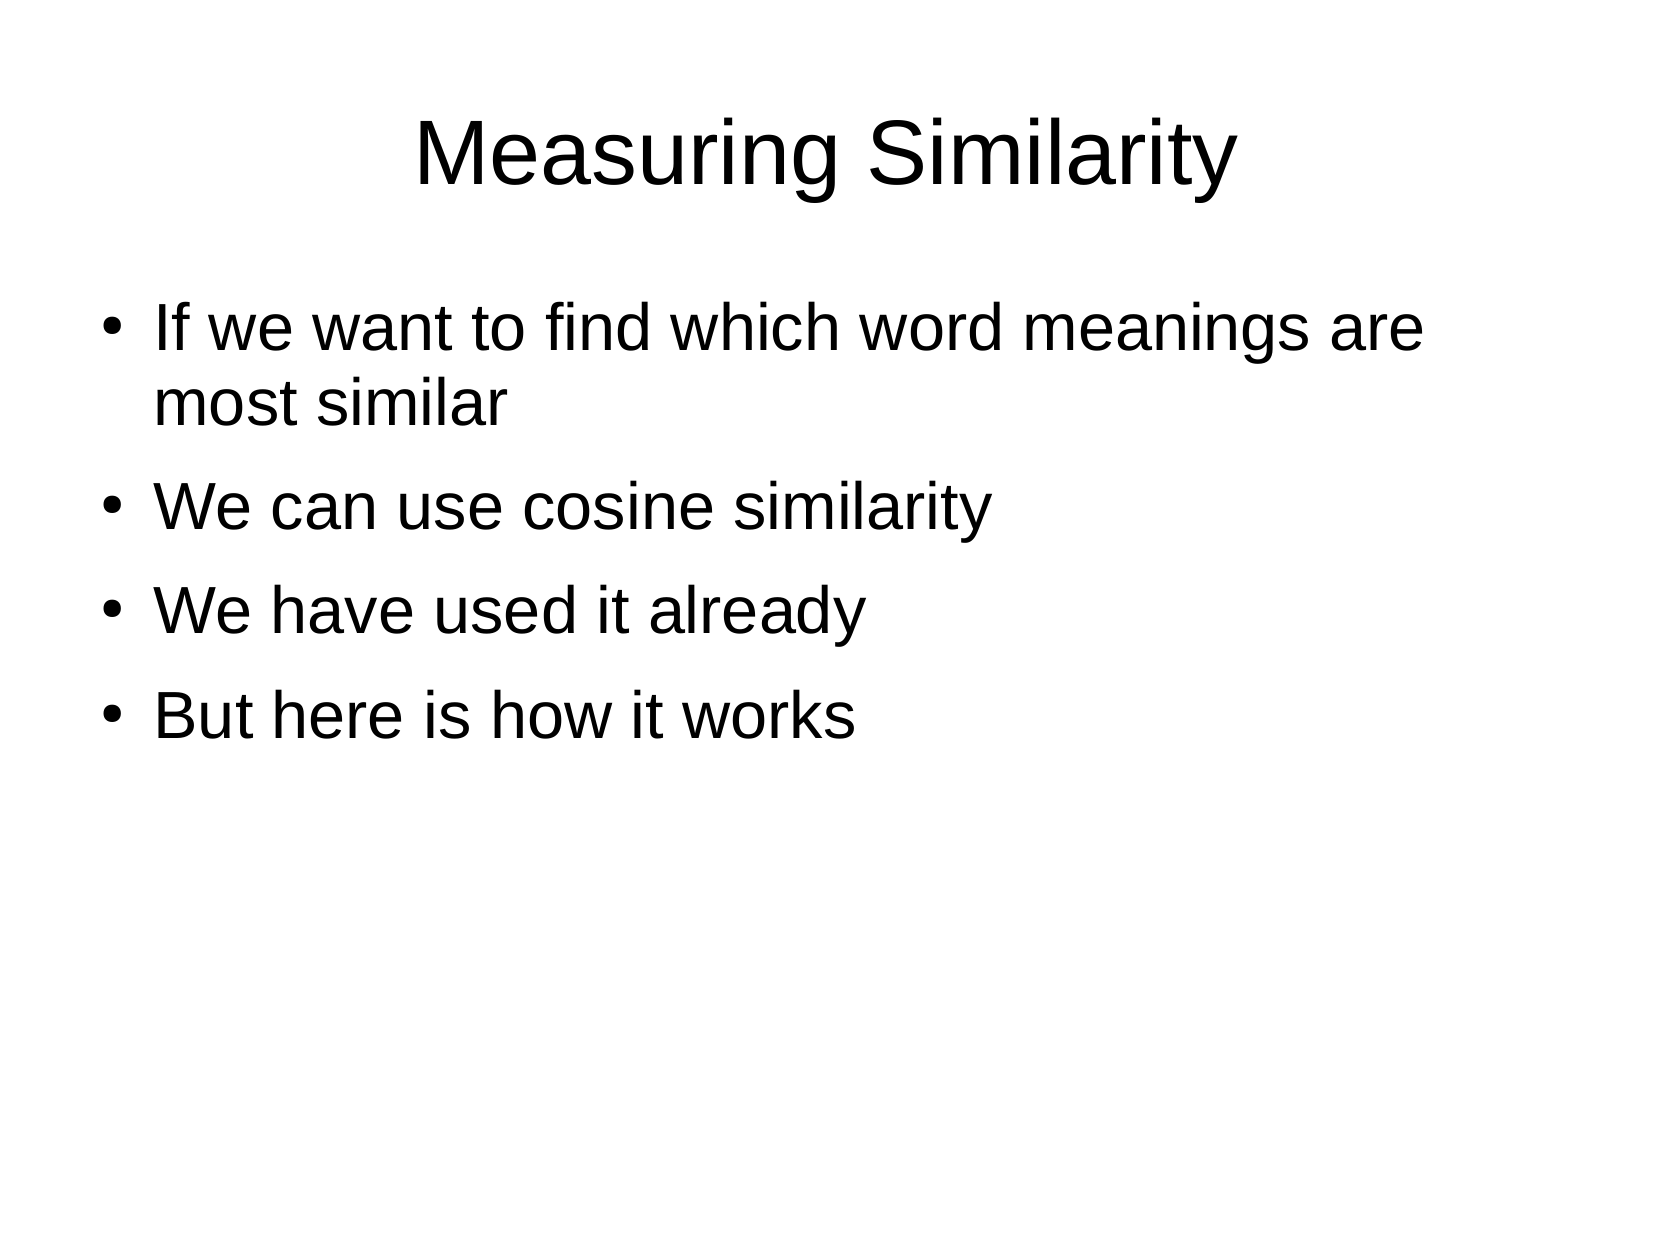

# Measuring Similarity
If we want to find which word meanings are most similar
We can use cosine similarity
We have used it already
But here is how it works